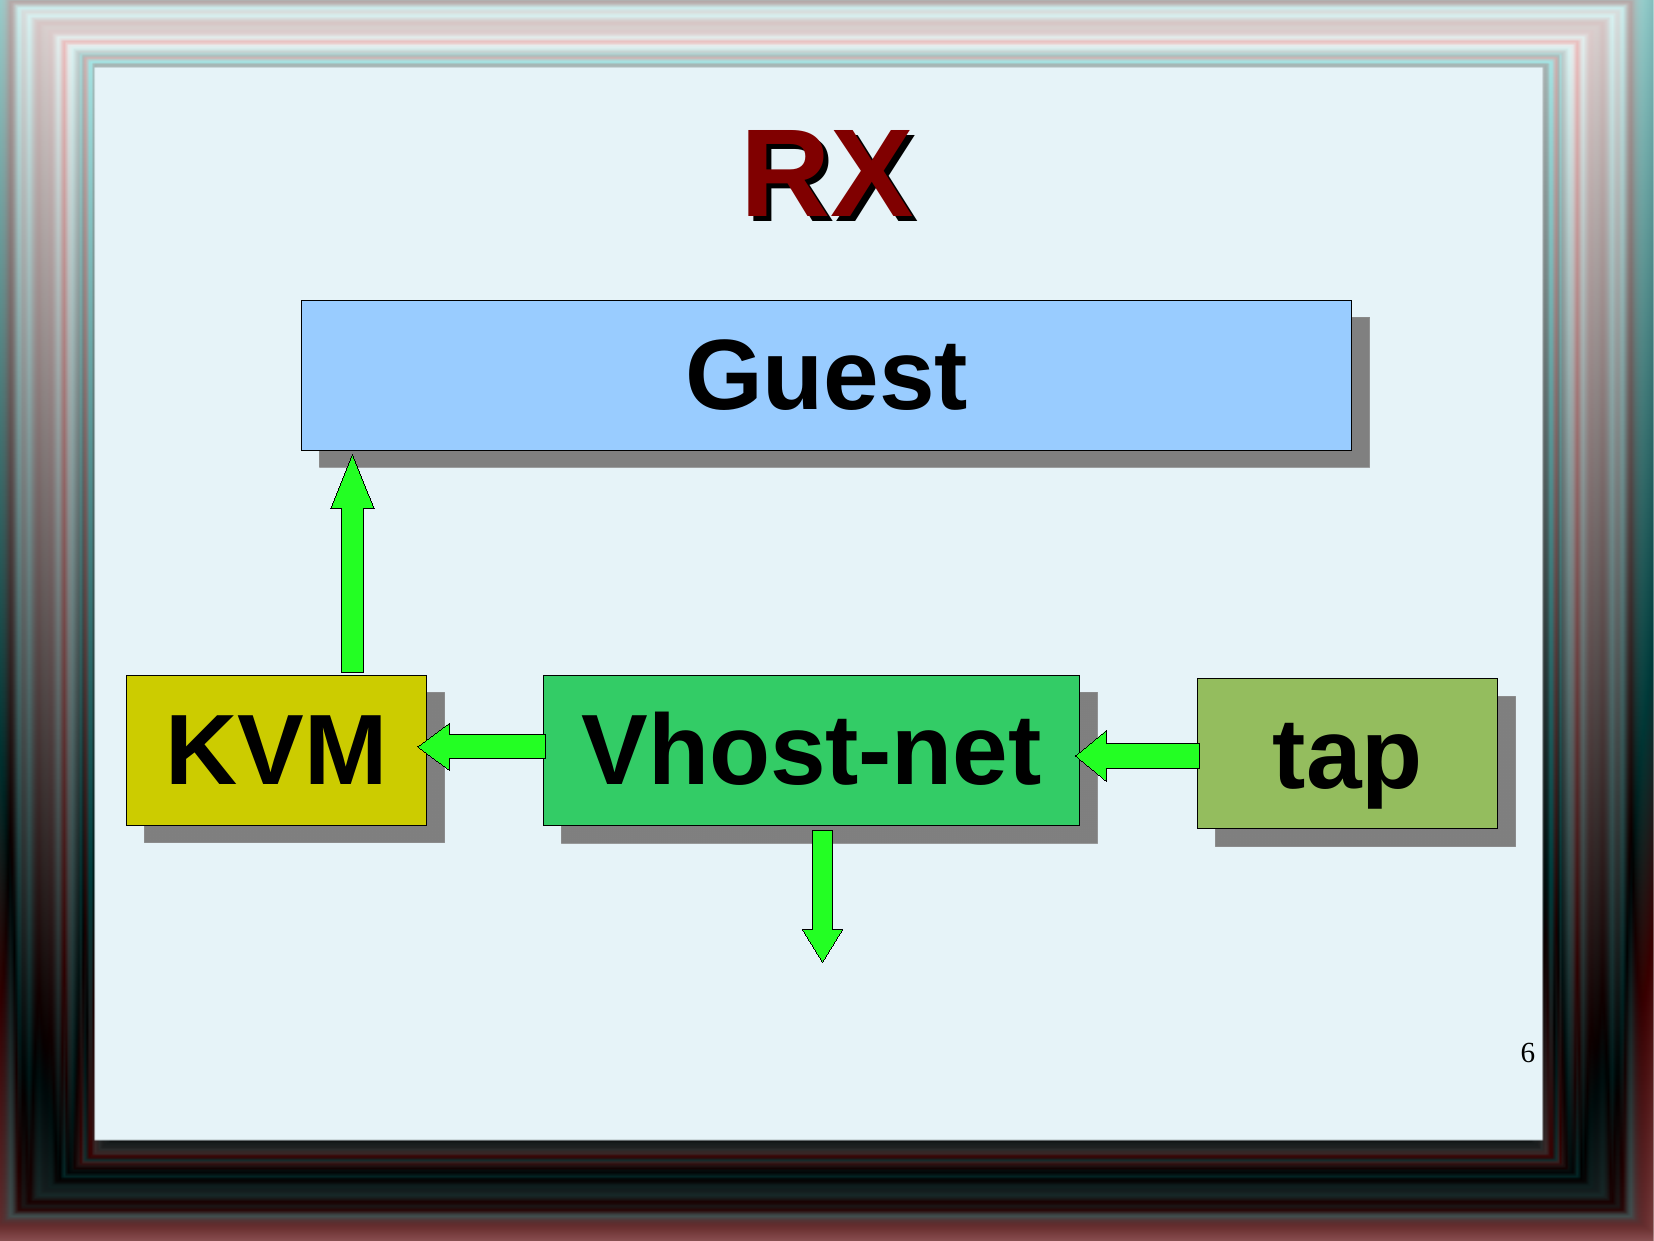

# RX
Guest
KVM
Vhost-net
tap
6